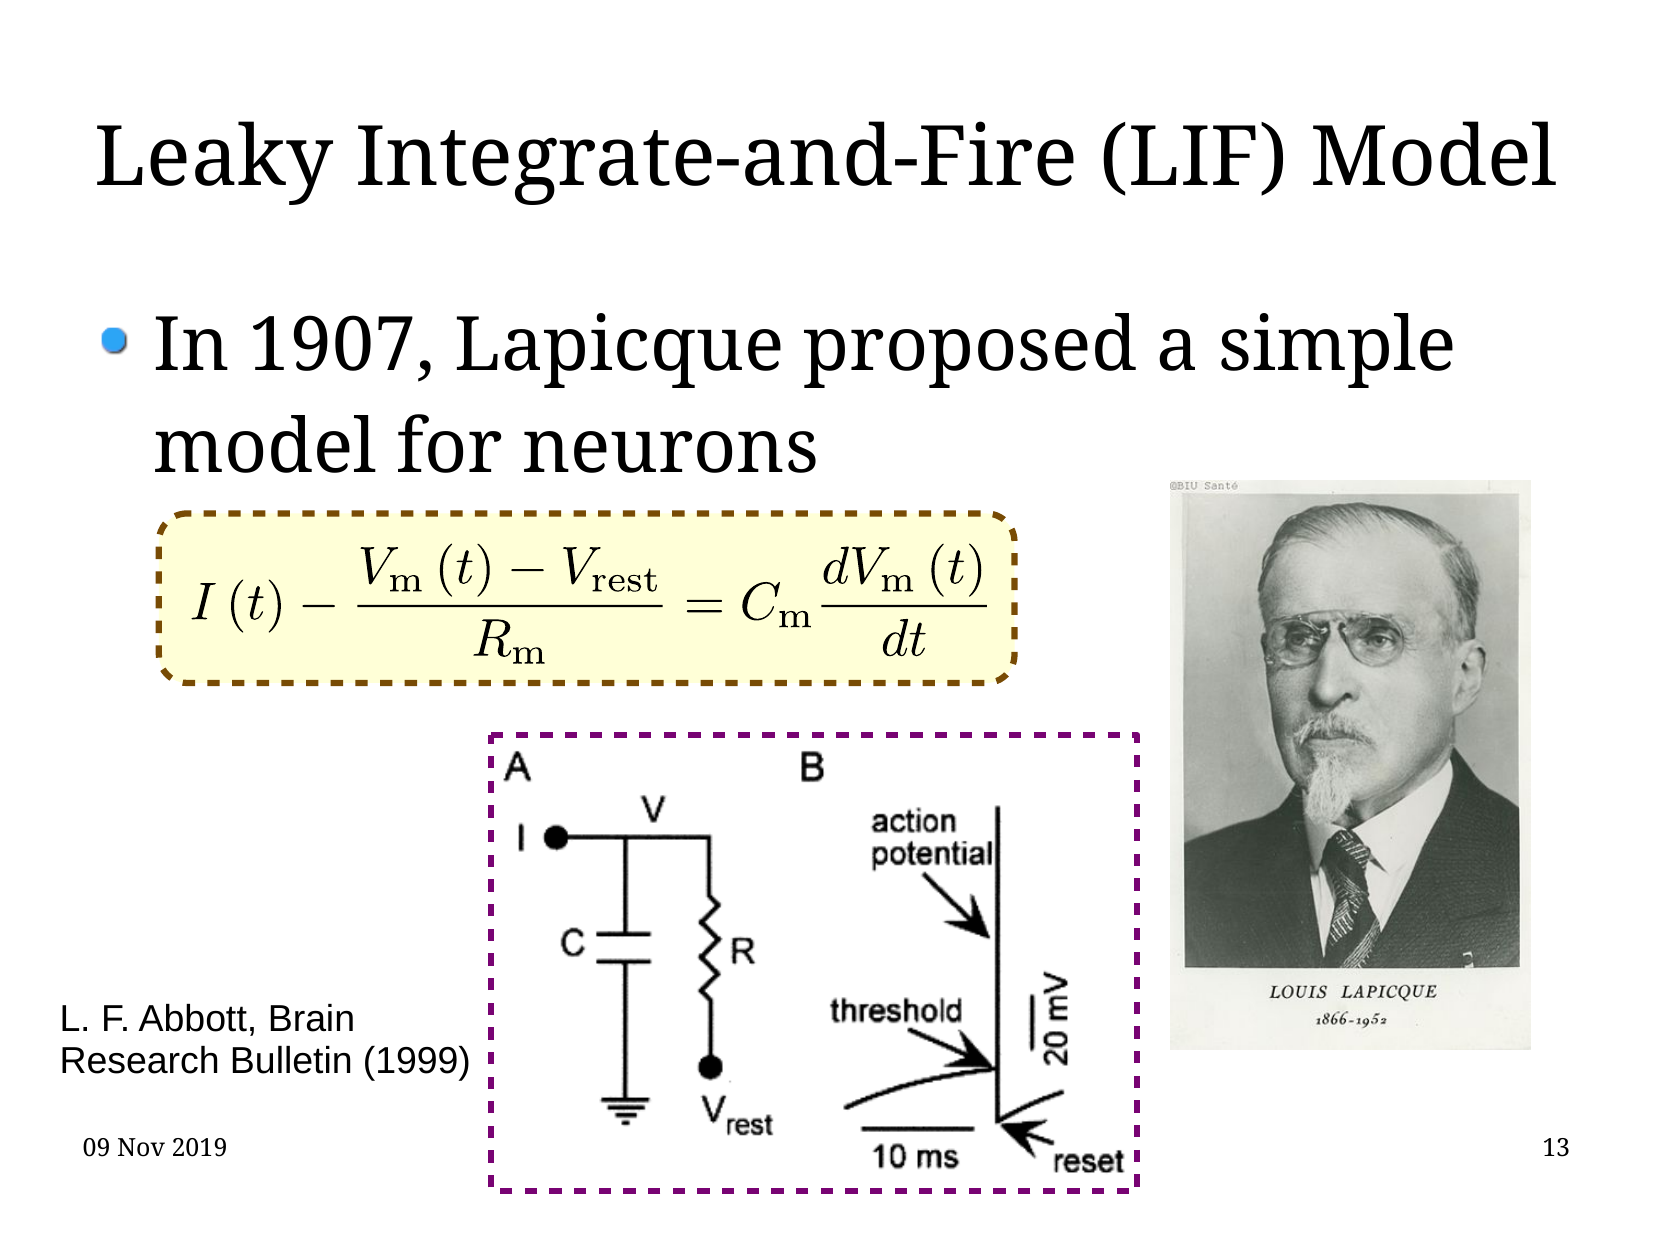

# Leaky Integrate-and-Fire (LIF) Model
In 1907, Lapicque proposed a simple model for neurons
L. F. Abbott, Brain Research Bulletin (1999)
09 Nov 2019
Models and Methods in Comp. Neurosci.
13